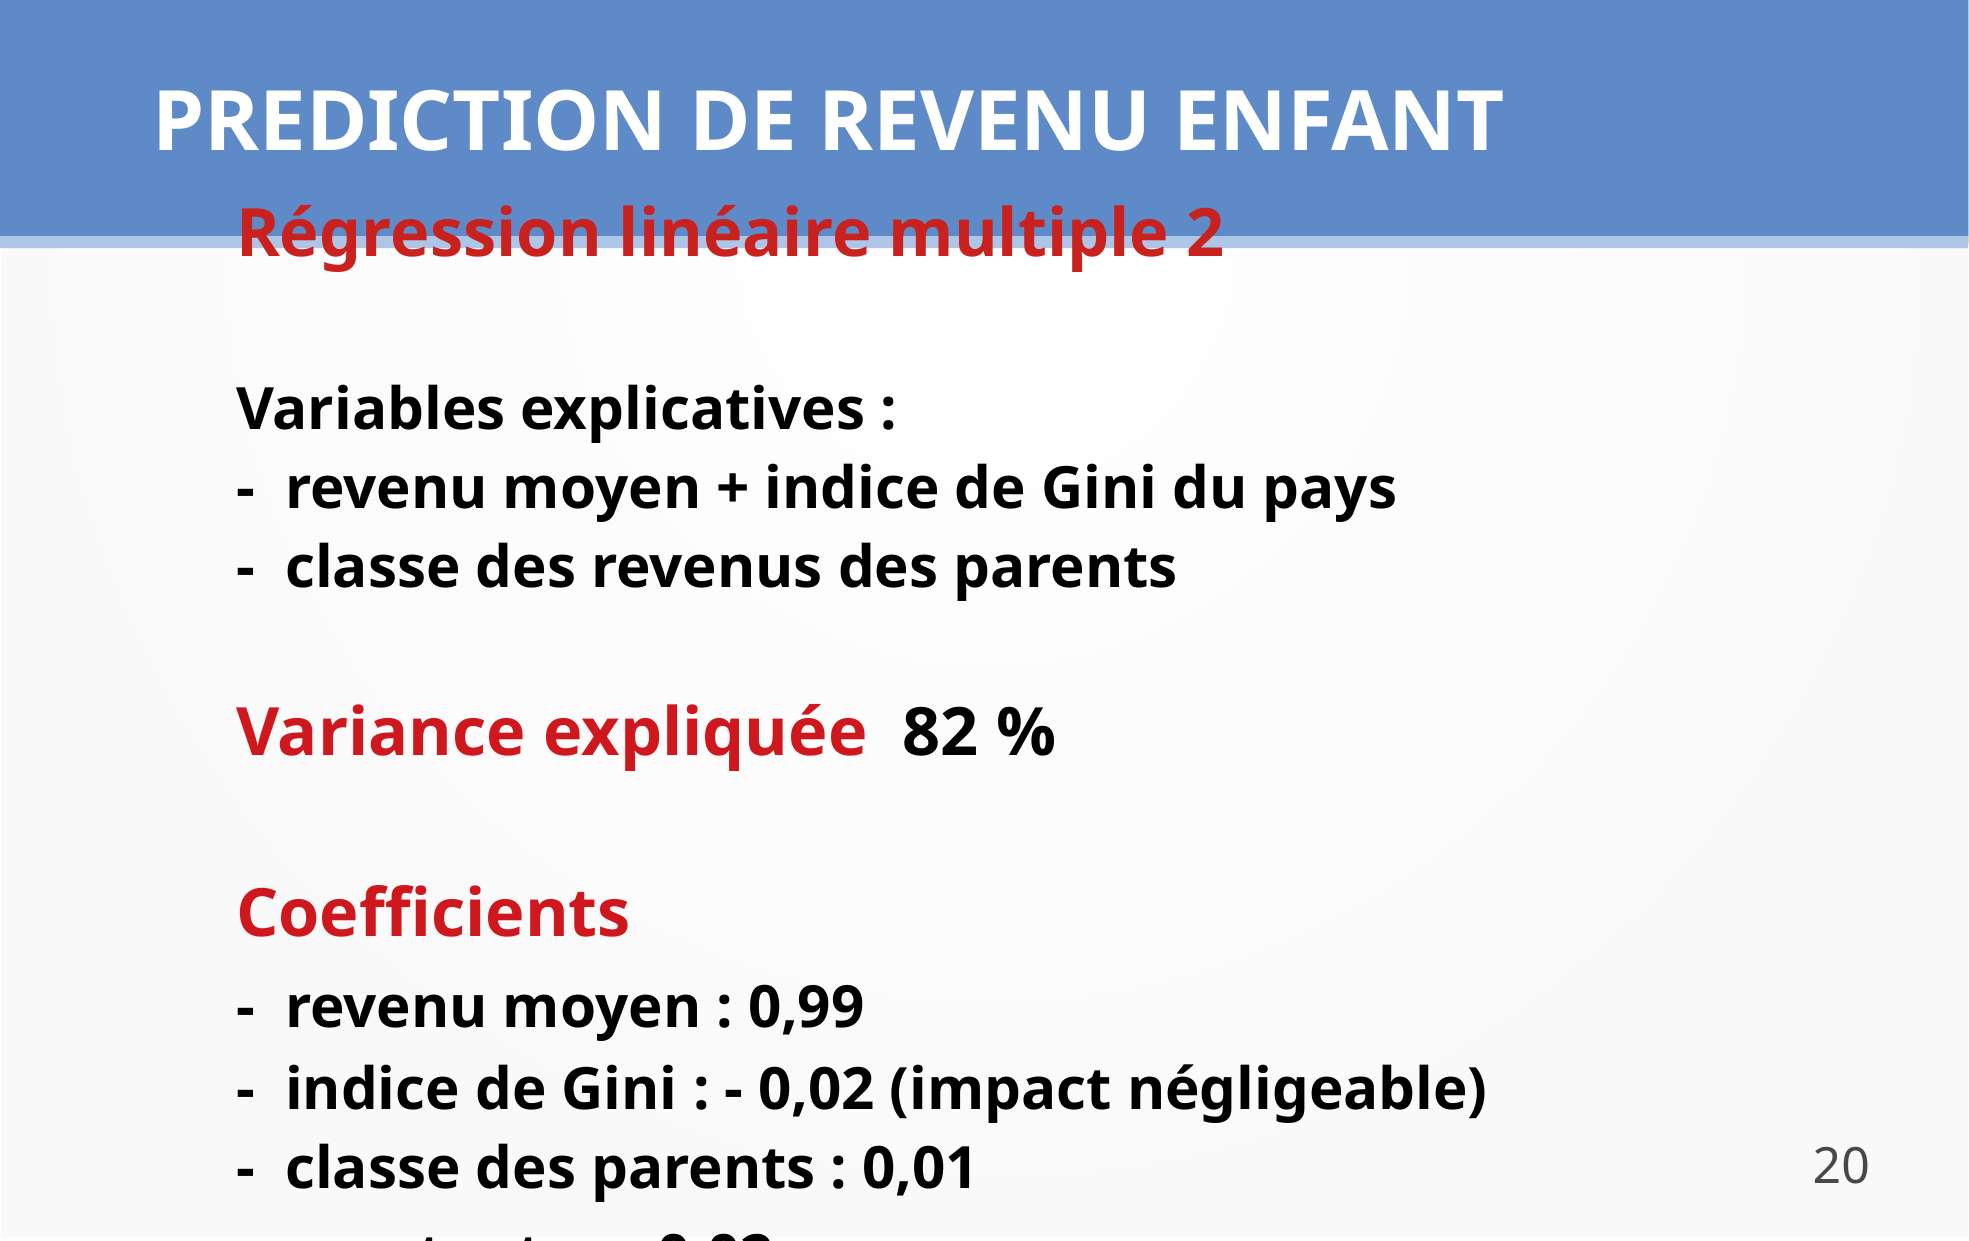

# PREDICTION DE REVENU ENFANT
			Régression linéaire multiple 2
			Variables explicatives :
			- revenu moyen + indice de Gini du pays
			- classe des revenus des parents
			Variance expliquée  82 %
			Coefficients
			- revenu moyen : 0,99
			- indice de Gini : - 0,02 (impact négligeable)
			- classe des parents : 0,01
			- constante : - 0,02
20